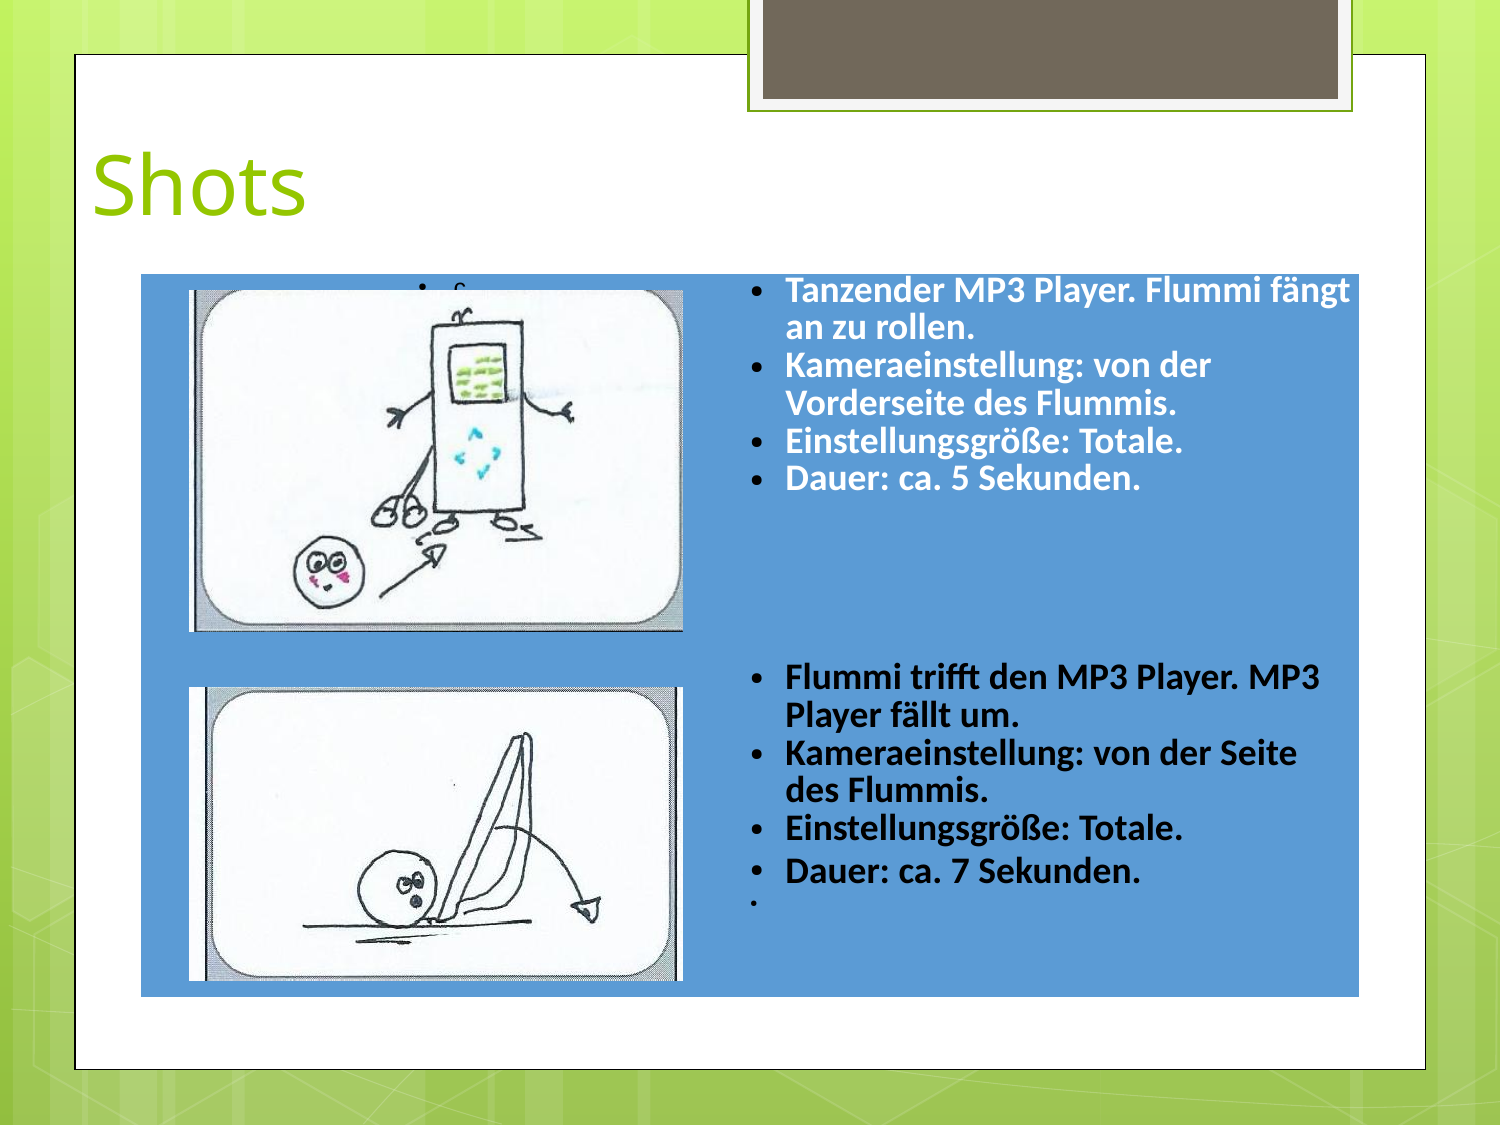

# Shots
| c | Tanzender MP3 Player. Flummi fängt an zu rollen. Kameraeinstellung: von der Vorderseite des Flummis. Einstellungsgröße: Totale. Dauer: ca. 5 Sekunden. |
| --- | --- |
| | Flummi trifft den MP3 Player. MP3 Player fällt um. Kameraeinstellung: von der Seite des Flummis. Einstellungsgröße: Totale. Dauer: ca. 7 Sekunden. |